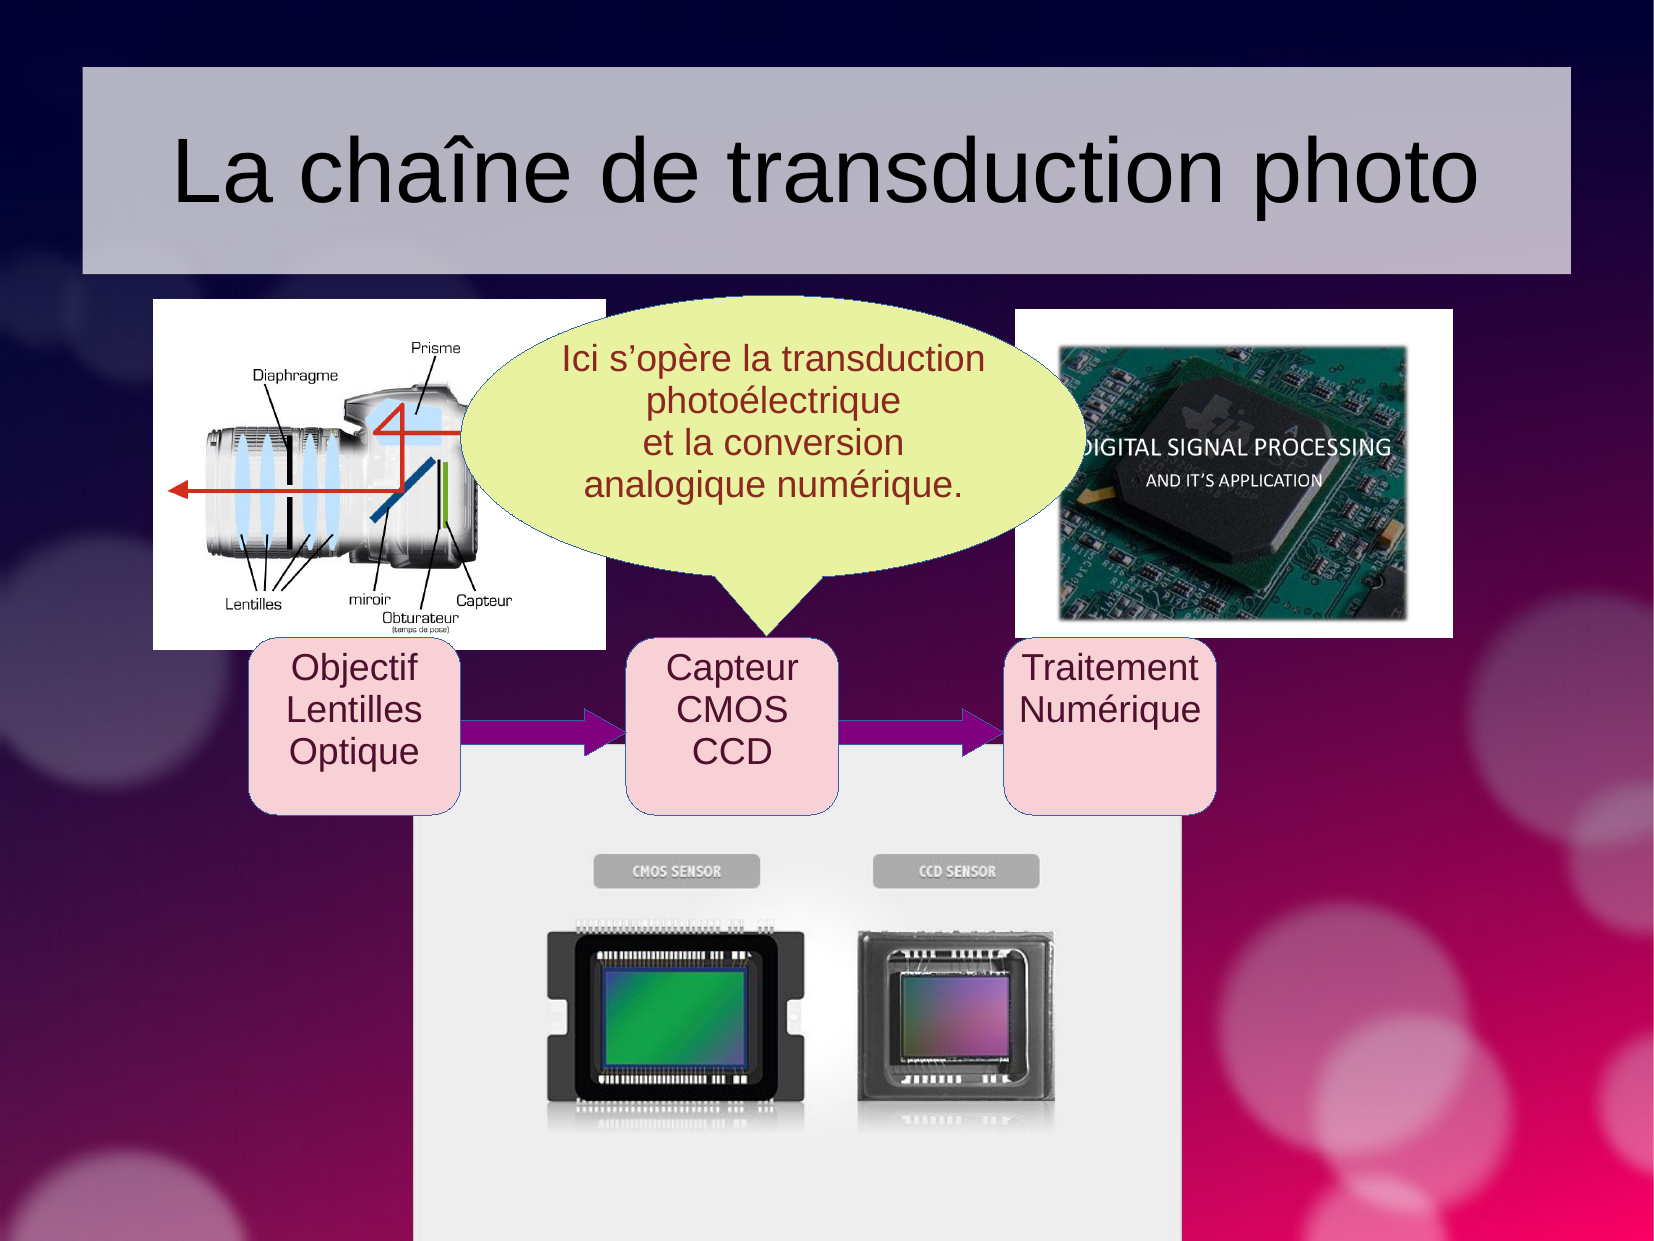

# La chaîne de transduction photo
Ici s’opère la transduction photoélectrique
et la conversion analogique numérique.
Objectif
Lentilles
Optique
Capteur
CMOS
CCD
Traitement
Numérique